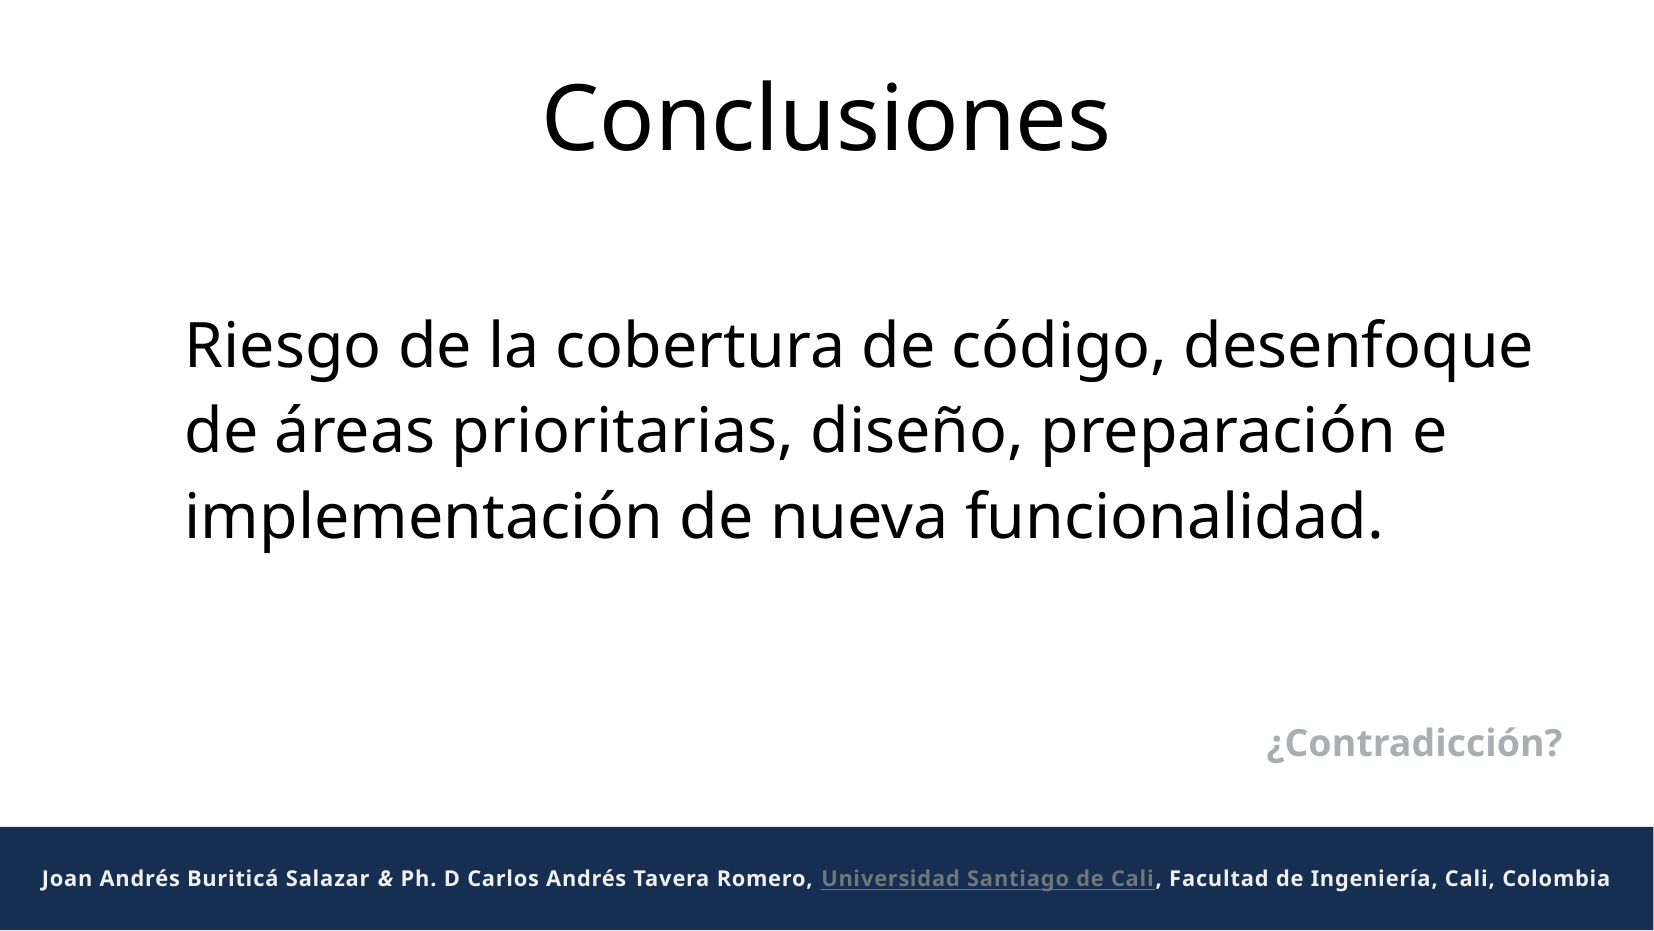

Conclusiones
# Riesgo de la cobertura de código, desenfoque de áreas prioritarias, diseño, preparación e implementación de nueva funcionalidad.
¿Contradicción?